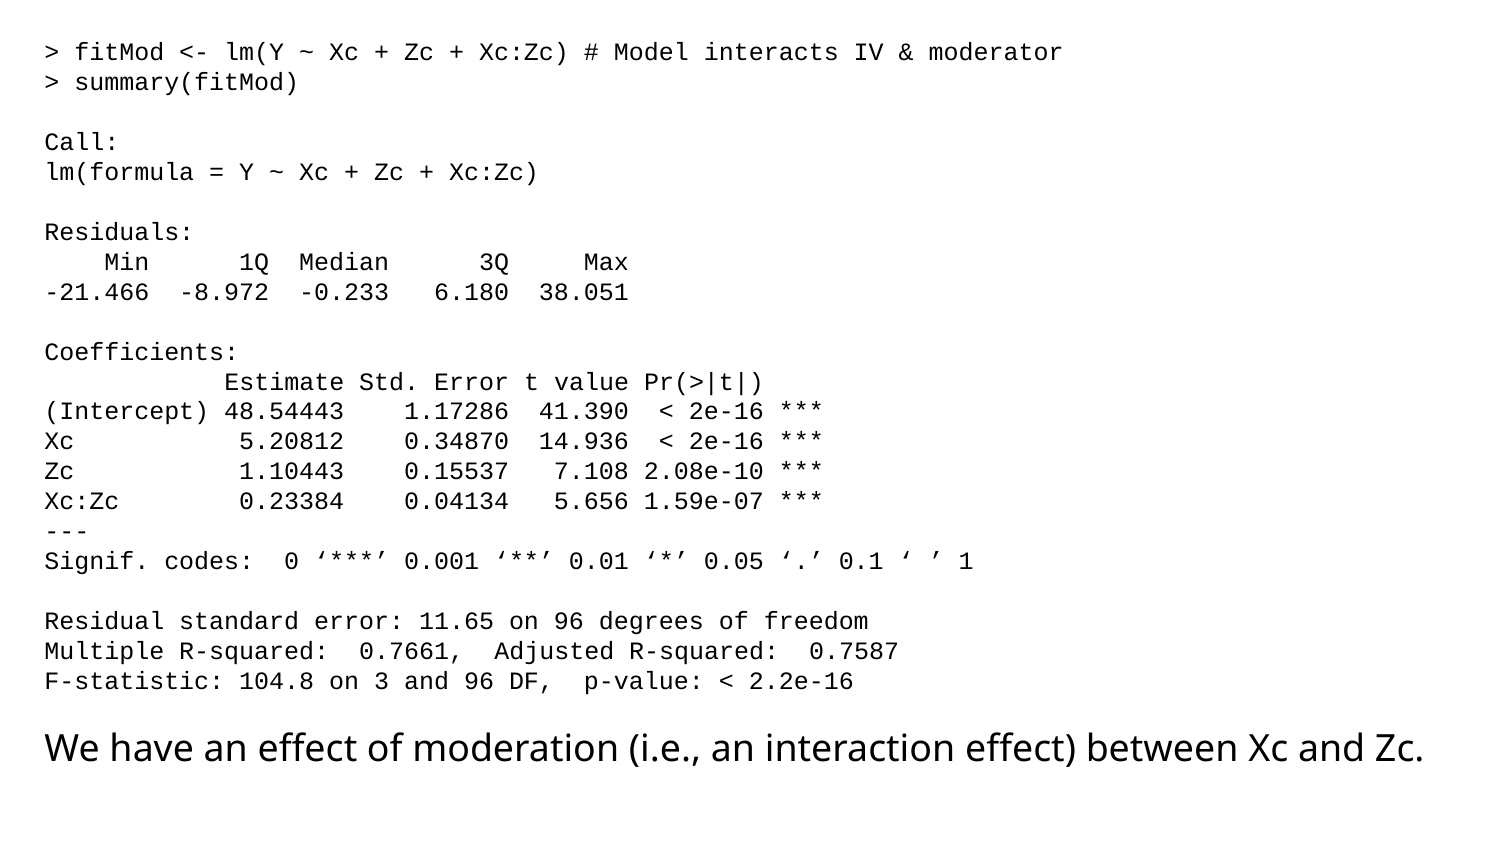

> fitMod <- lm(Y ~ Xc + Zc + Xc:Zc) # Model interacts IV & moderator
> summary(fitMod)
Call:
lm(formula = Y ~ Xc + Zc + Xc:Zc)
Residuals:
 Min 1Q Median 3Q Max
-21.466 -8.972 -0.233 6.180 38.051
Coefficients:
 Estimate Std. Error t value Pr(>|t|)
(Intercept) 48.54443 1.17286 41.390 < 2e-16 ***
Xc 5.20812 0.34870 14.936 < 2e-16 ***
Zc 1.10443 0.15537 7.108 2.08e-10 ***
Xc:Zc 0.23384 0.04134 5.656 1.59e-07 ***
---
Signif. codes: 0 ‘***’ 0.001 ‘**’ 0.01 ‘*’ 0.05 ‘.’ 0.1 ‘ ’ 1
Residual standard error: 11.65 on 96 degrees of freedom
Multiple R-squared: 0.7661,	Adjusted R-squared: 0.7587
F-statistic: 104.8 on 3 and 96 DF, p-value: < 2.2e-16
We have an effect of moderation (i.e., an interaction effect) between Xc and Zc.